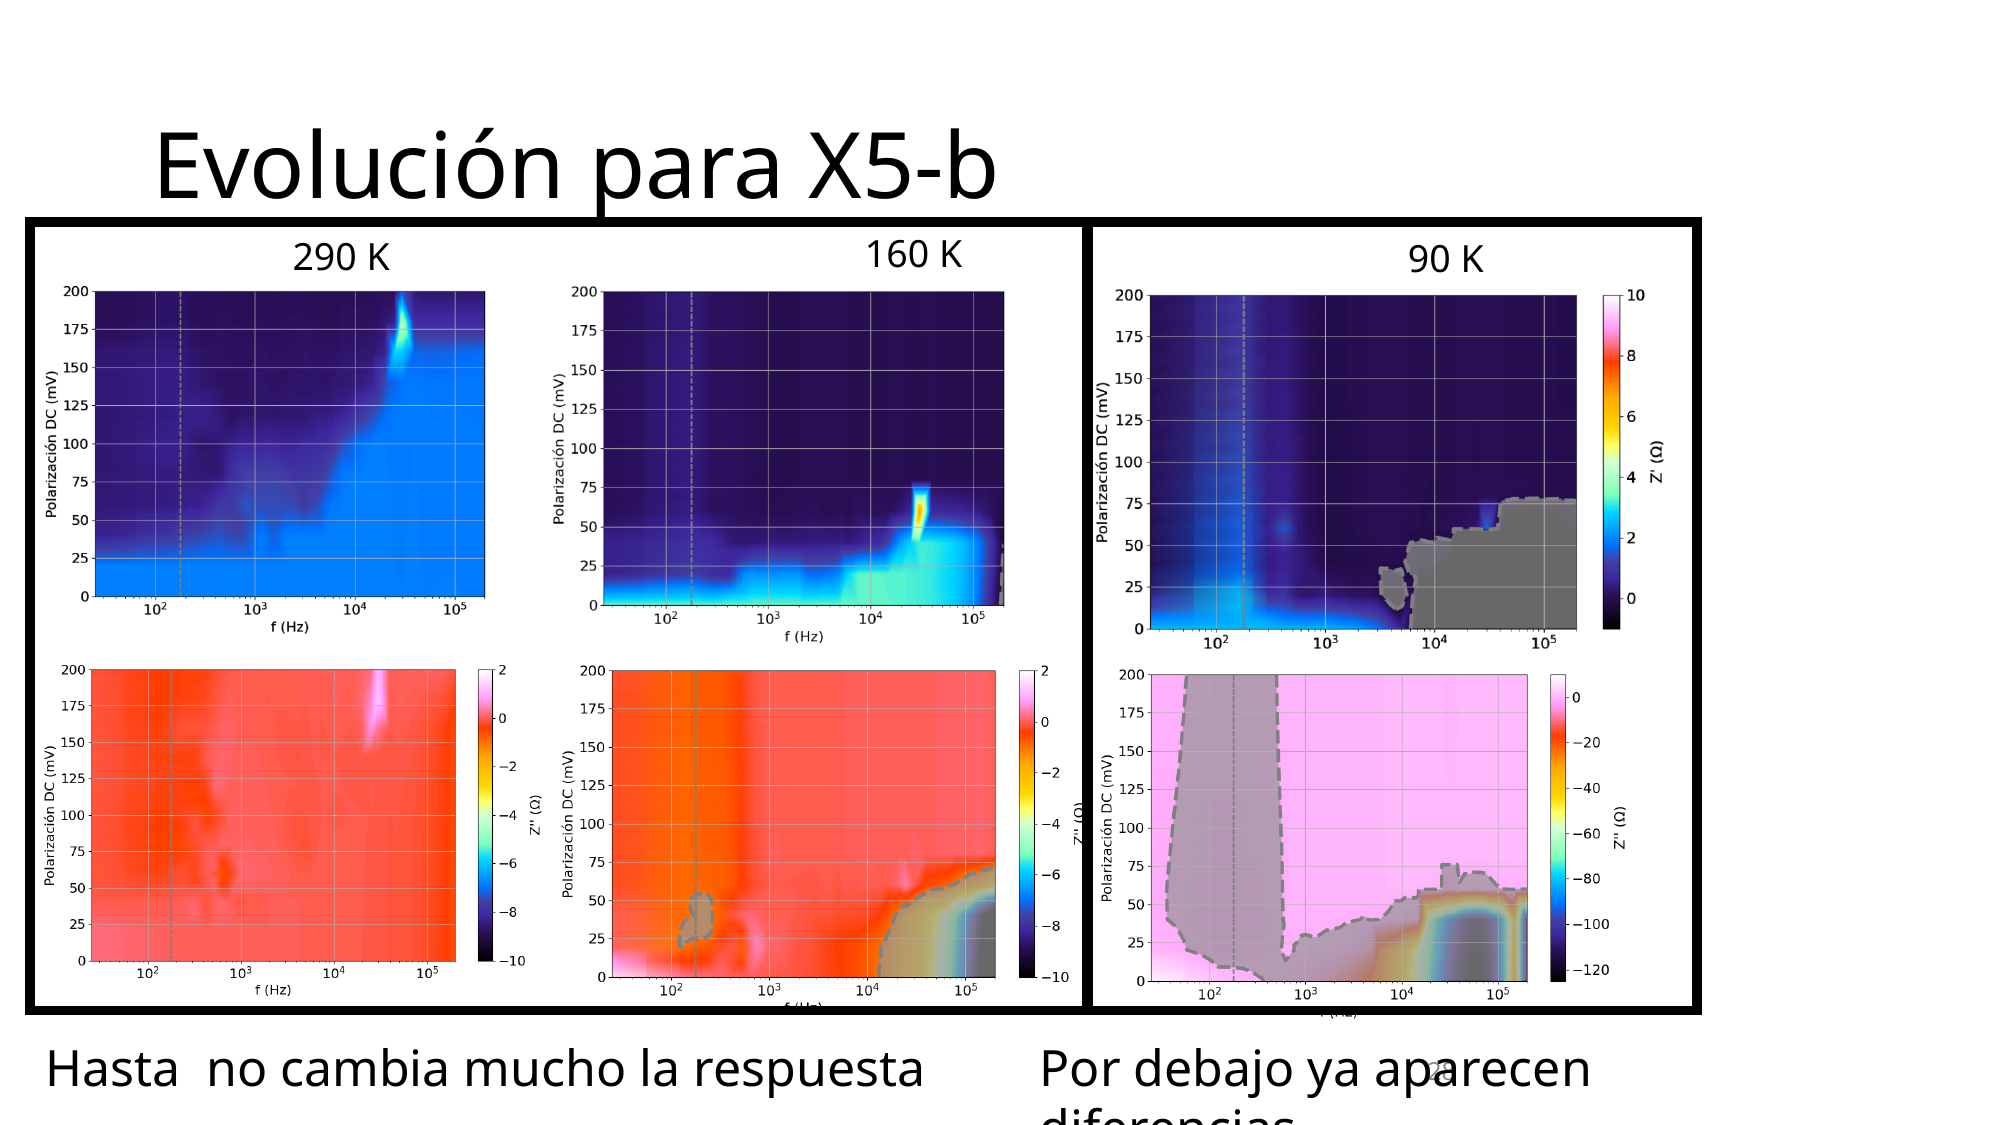

# Evolución para X5-b
160 K
290 K
90 K
Hasta no cambia mucho la respuesta
Por debajo ya aparecen diferencias